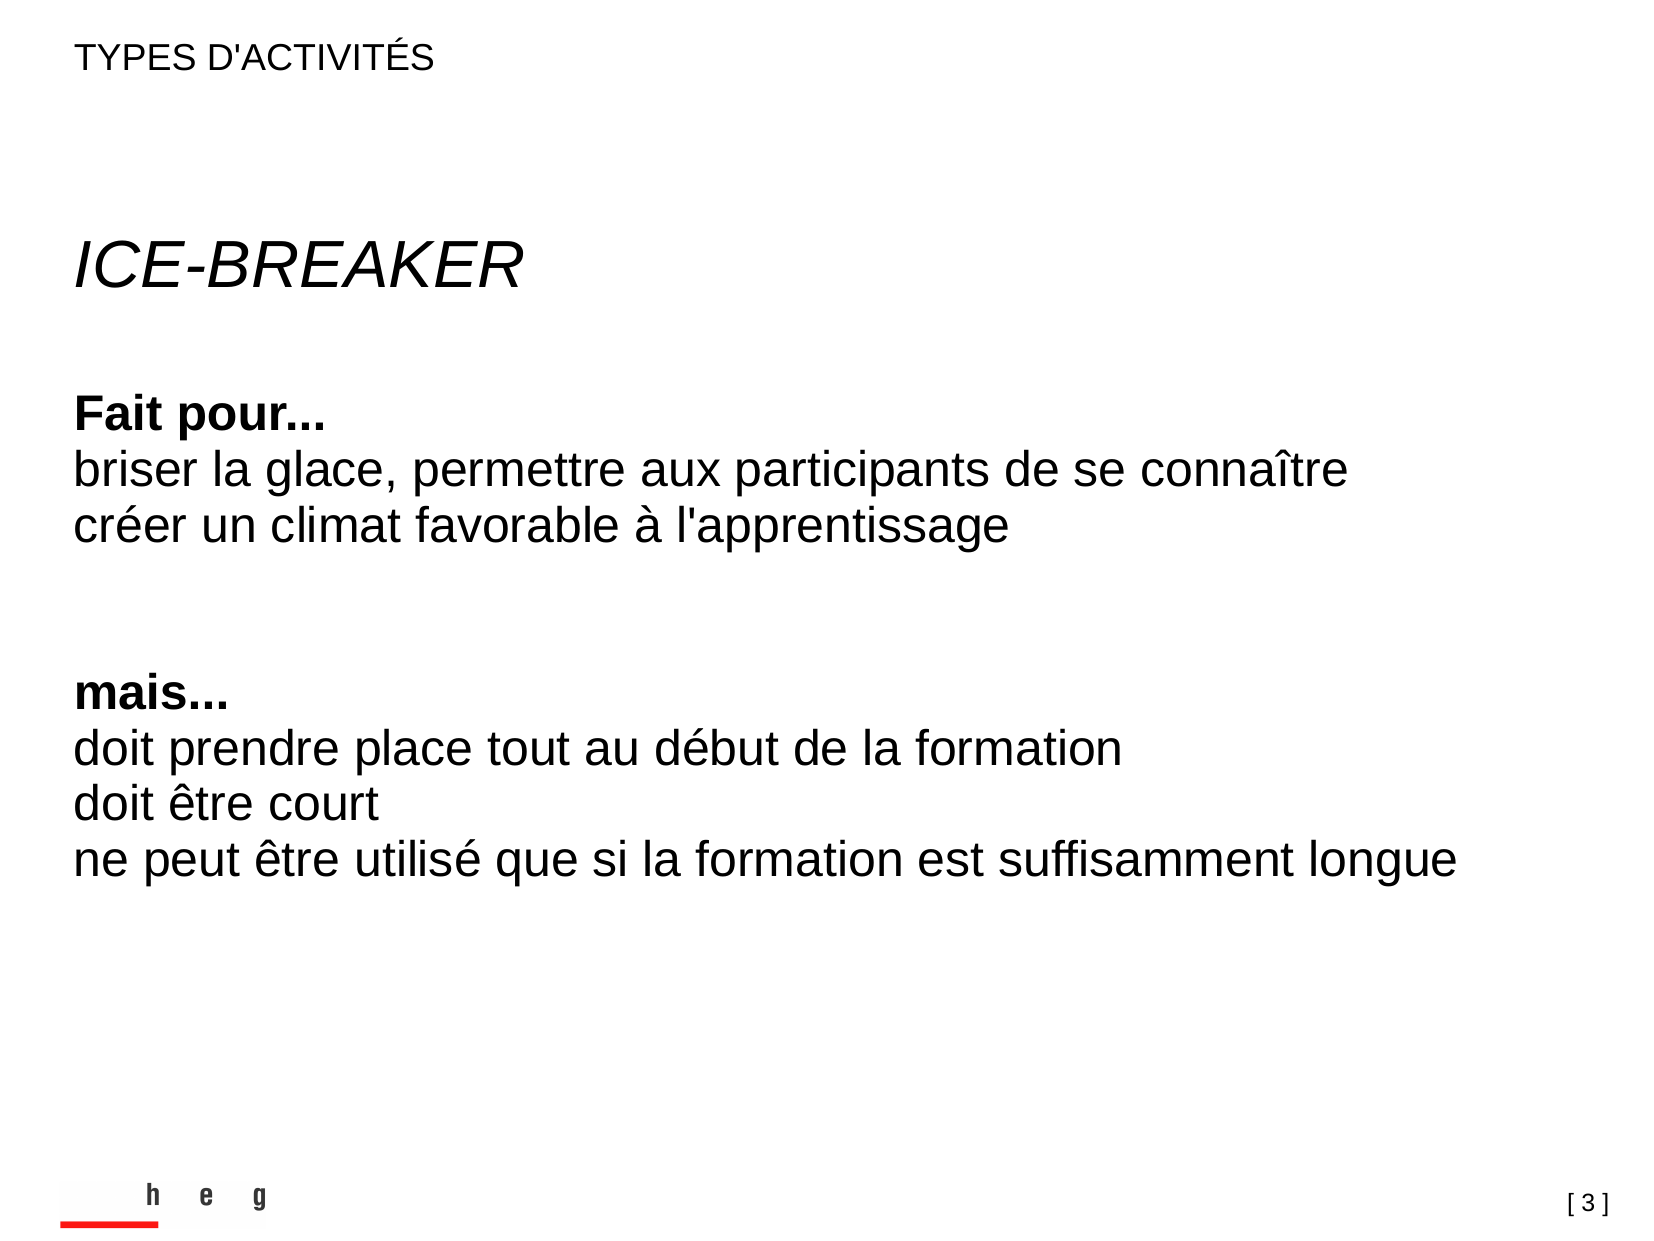

TYPES D'ACTIVITÉS
ICE-BREAKER
Fait pour...
briser la glace, permettre aux participants de se connaître
créer un climat favorable à l'apprentissage
mais...
doit prendre place tout au début de la formation
doit être court
ne peut être utilisé que si la formation est suffisamment longue